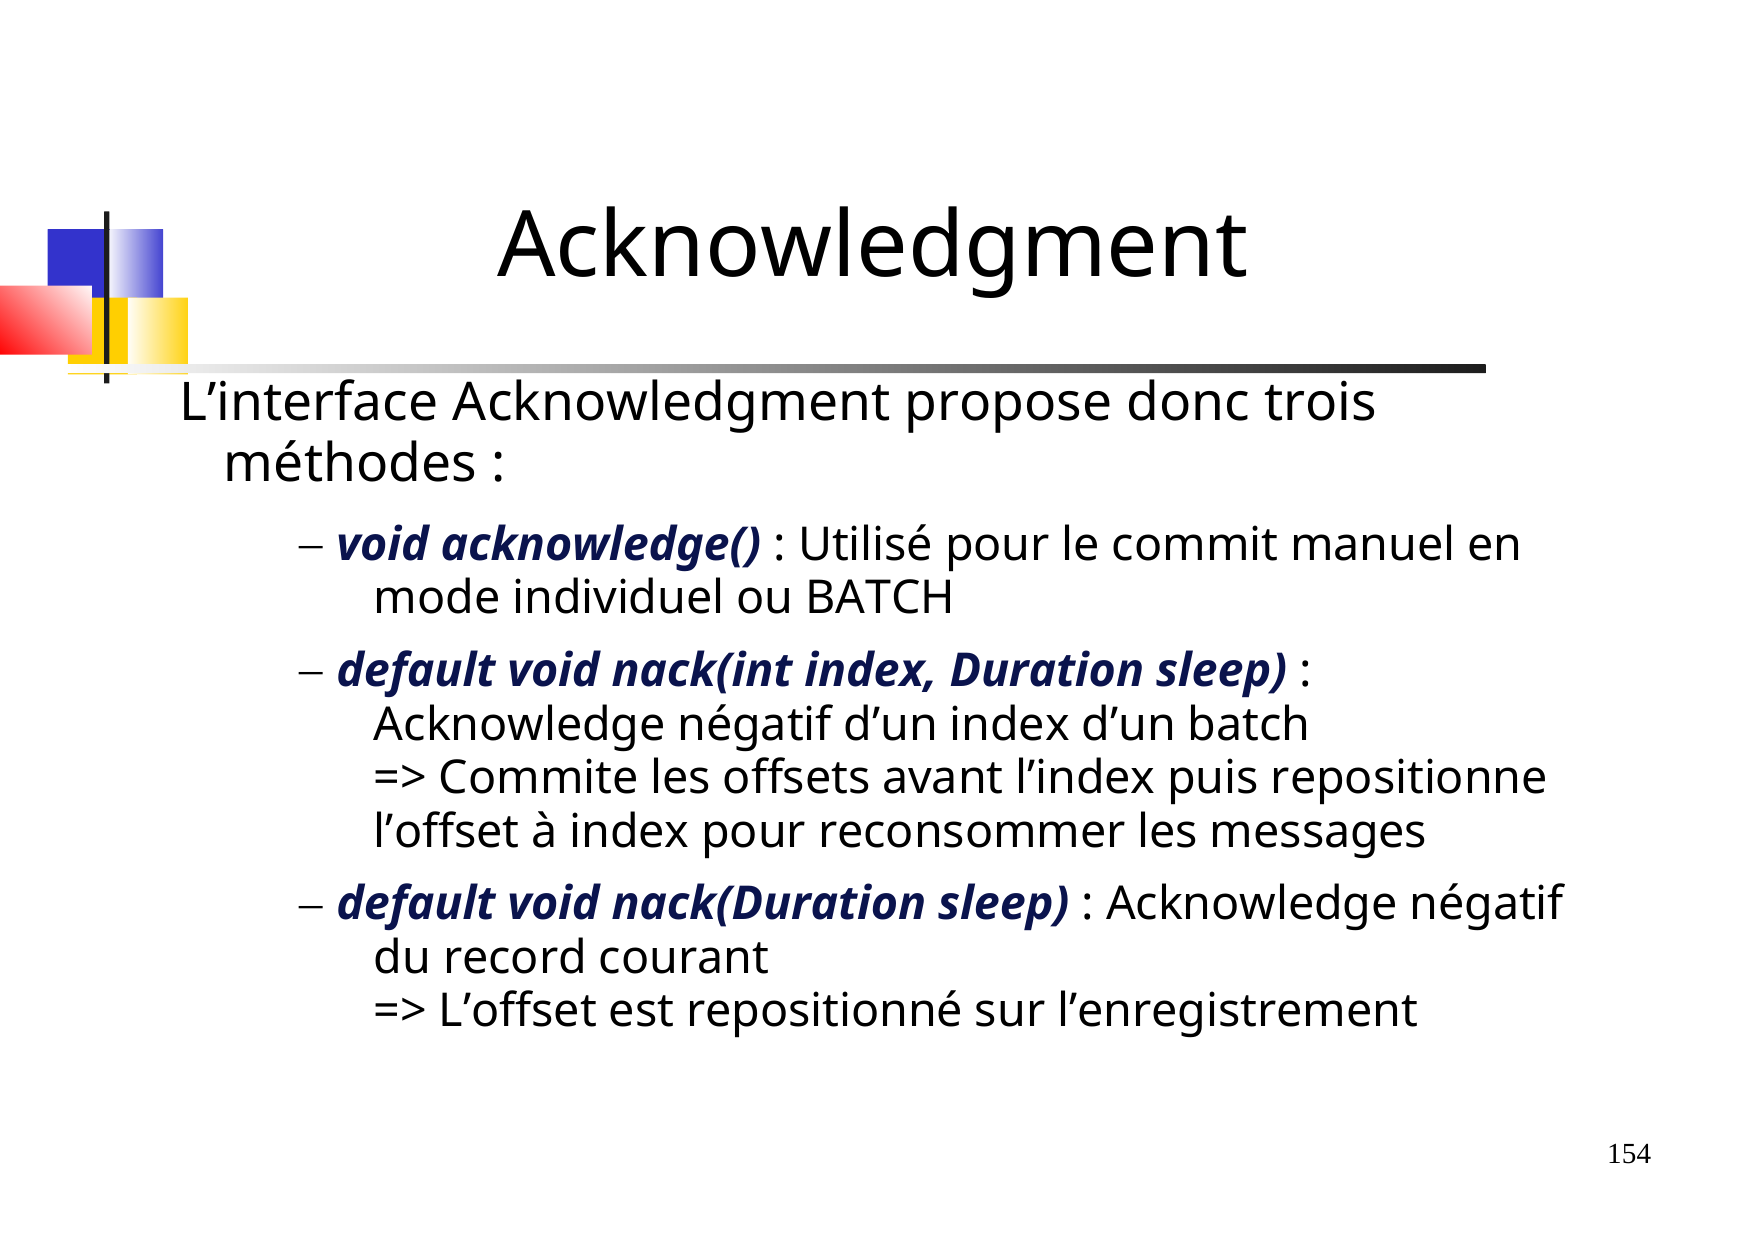

# Acknowledgment
L’interface Acknowledgment propose donc trois méthodes :
void acknowledge() : Utilisé pour le commit manuel en mode individuel ou BATCH
default void nack(int index, Duration sleep) : Acknowledge négatif d’un index d’un batch
=> Commite les offsets avant l’index puis repositionne l’offset à index pour reconsommer les messages
default void nack(Duration sleep) : Acknowledge négatif du record courant
=> L’offset est repositionné sur l’enregistrement